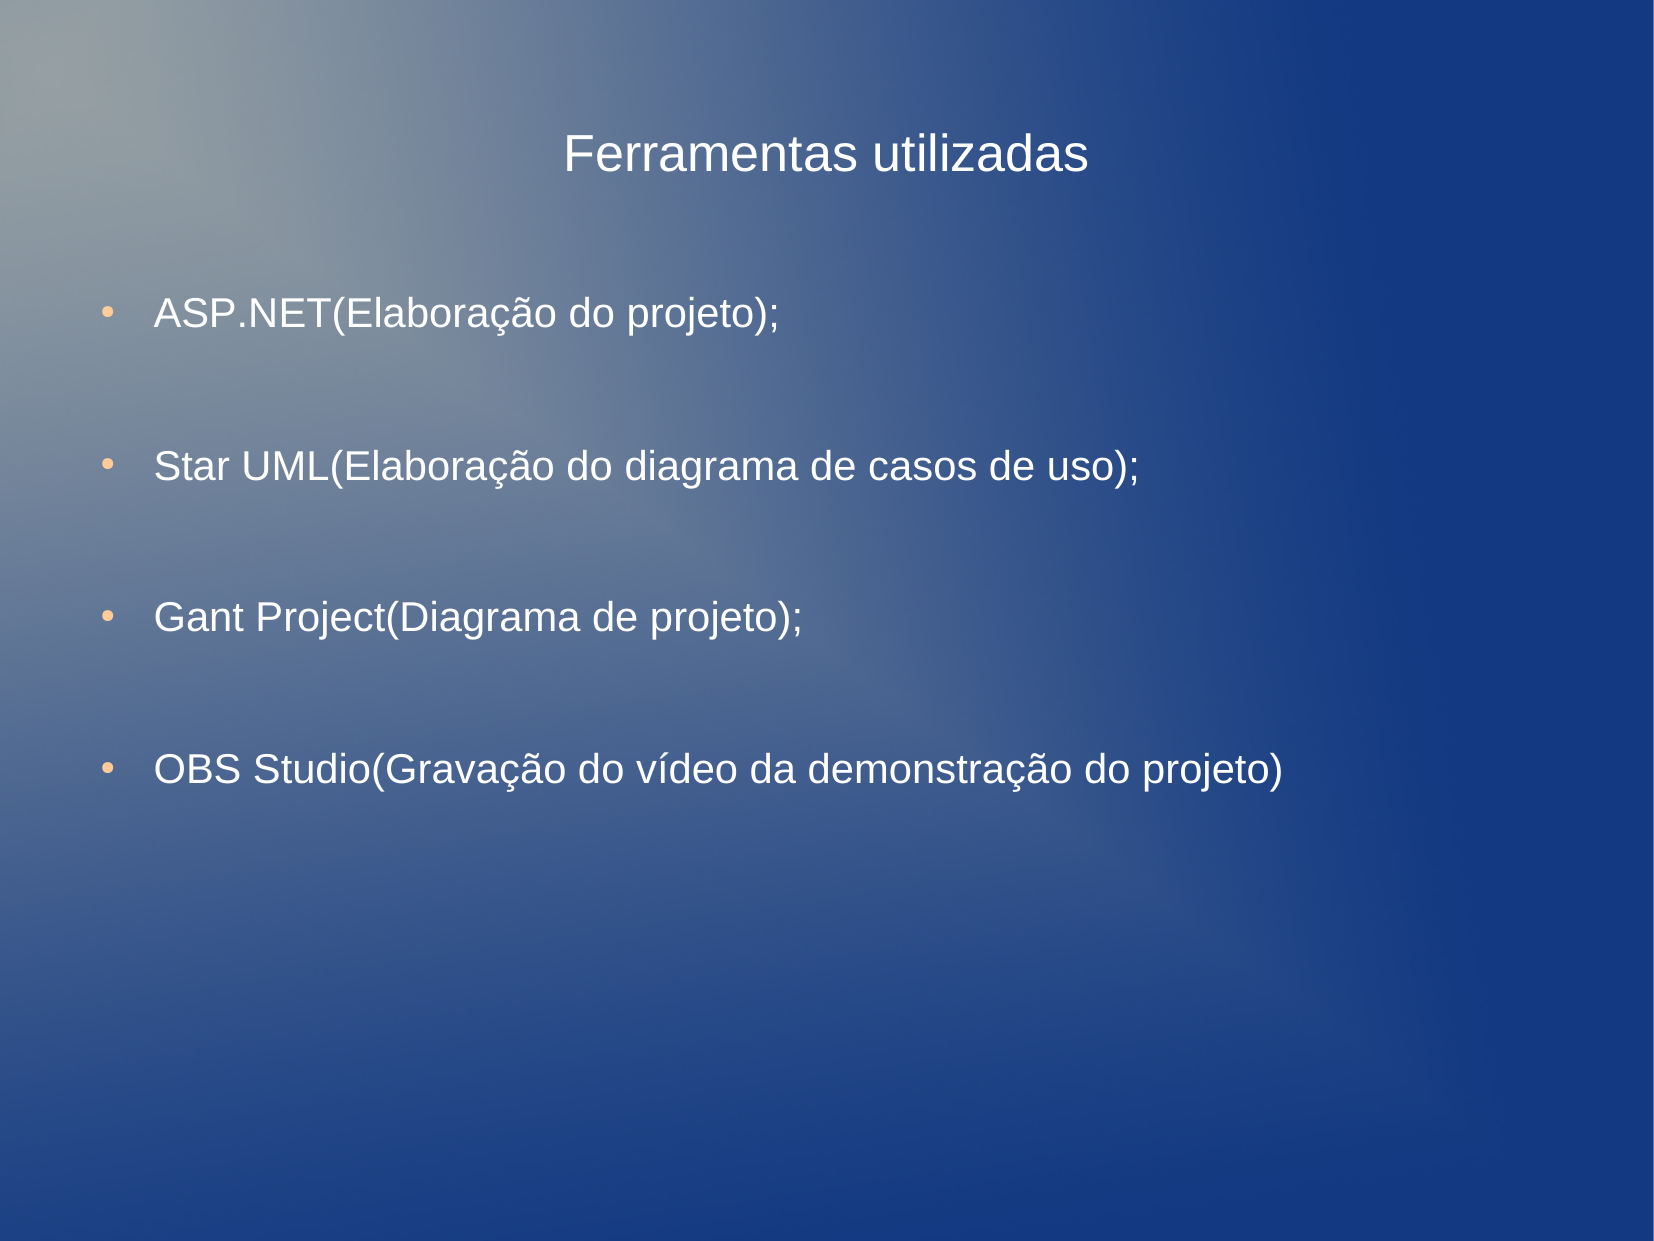

# Ferramentas utilizadas
ASP.NET(Elaboração do projeto);
Star UML(Elaboração do diagrama de casos de uso);
Gant Project(Diagrama de projeto);
OBS Studio(Gravação do vídeo da demonstração do projeto)